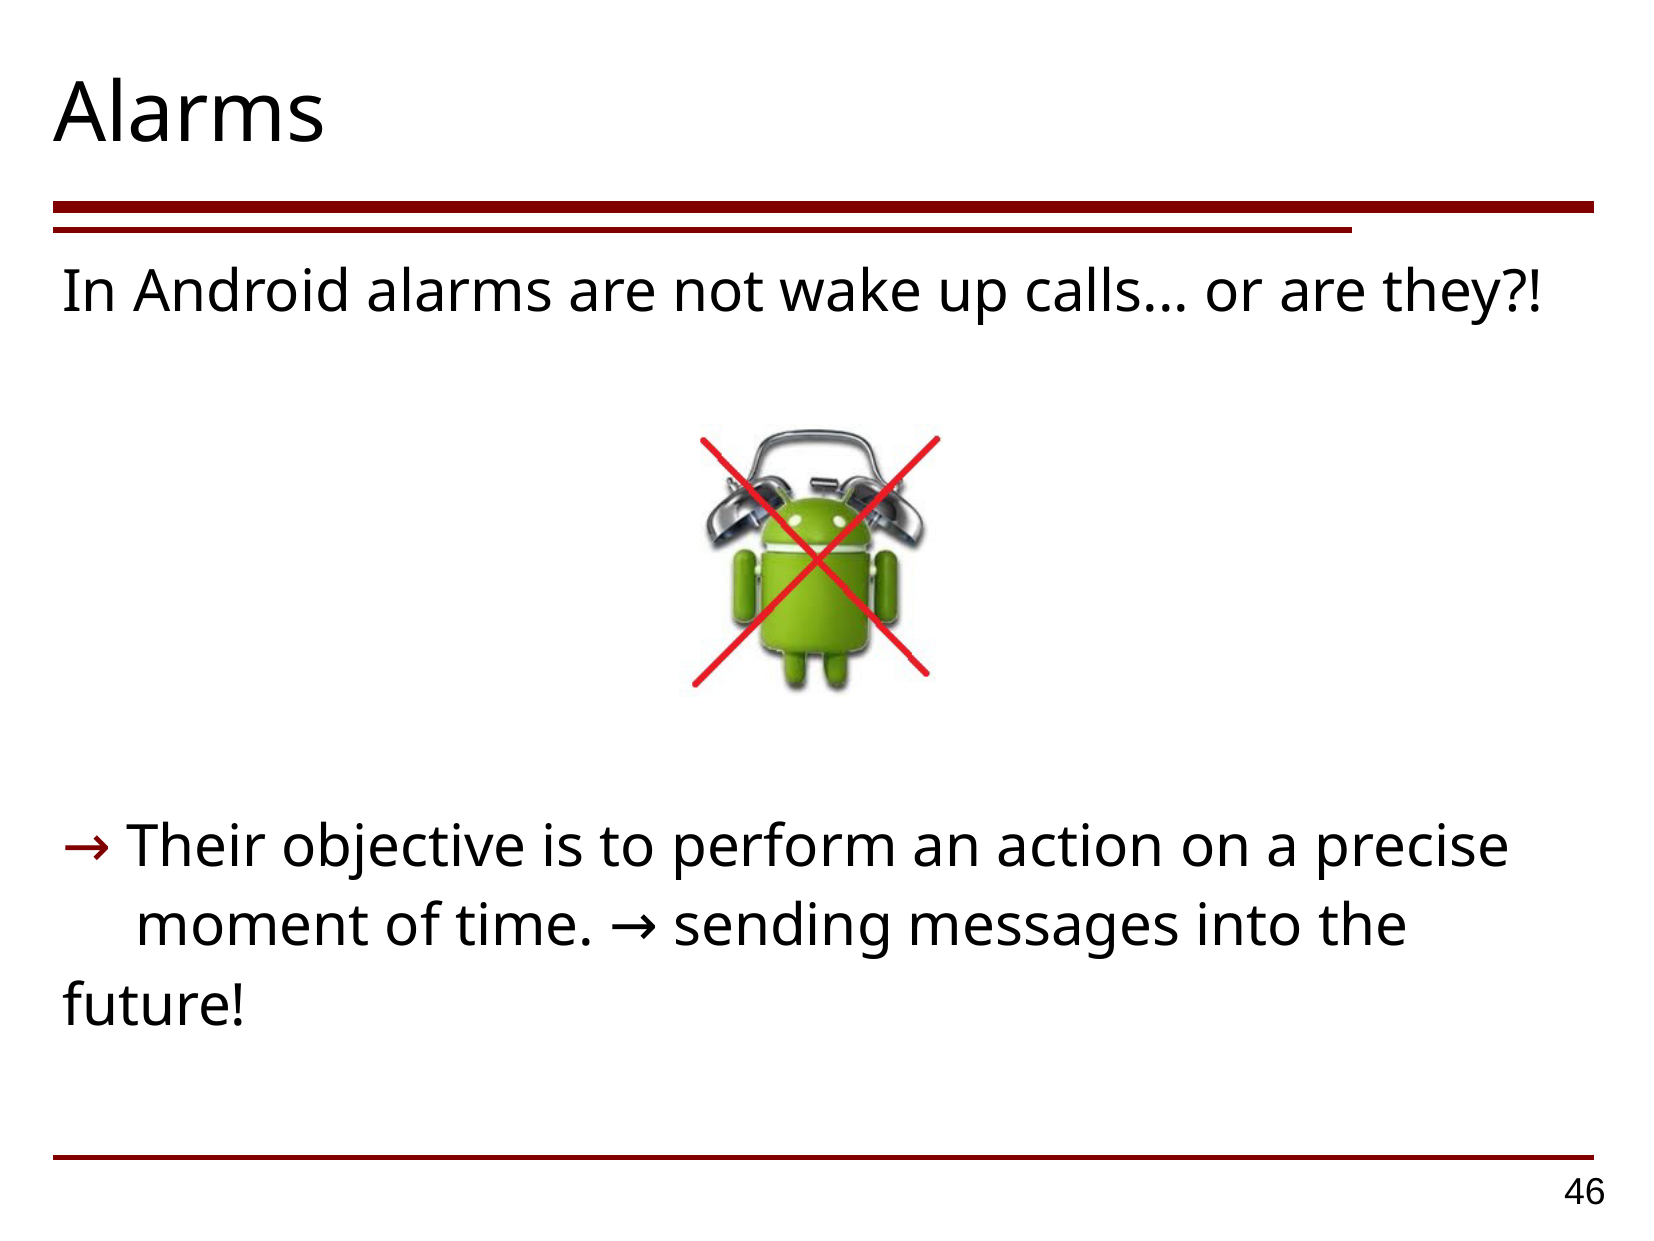

# Alarms
In Android alarms are not wake up calls... or are they?!
→ Their objective is to perform an action on a precise
	moment of time. → sending messages into the future!